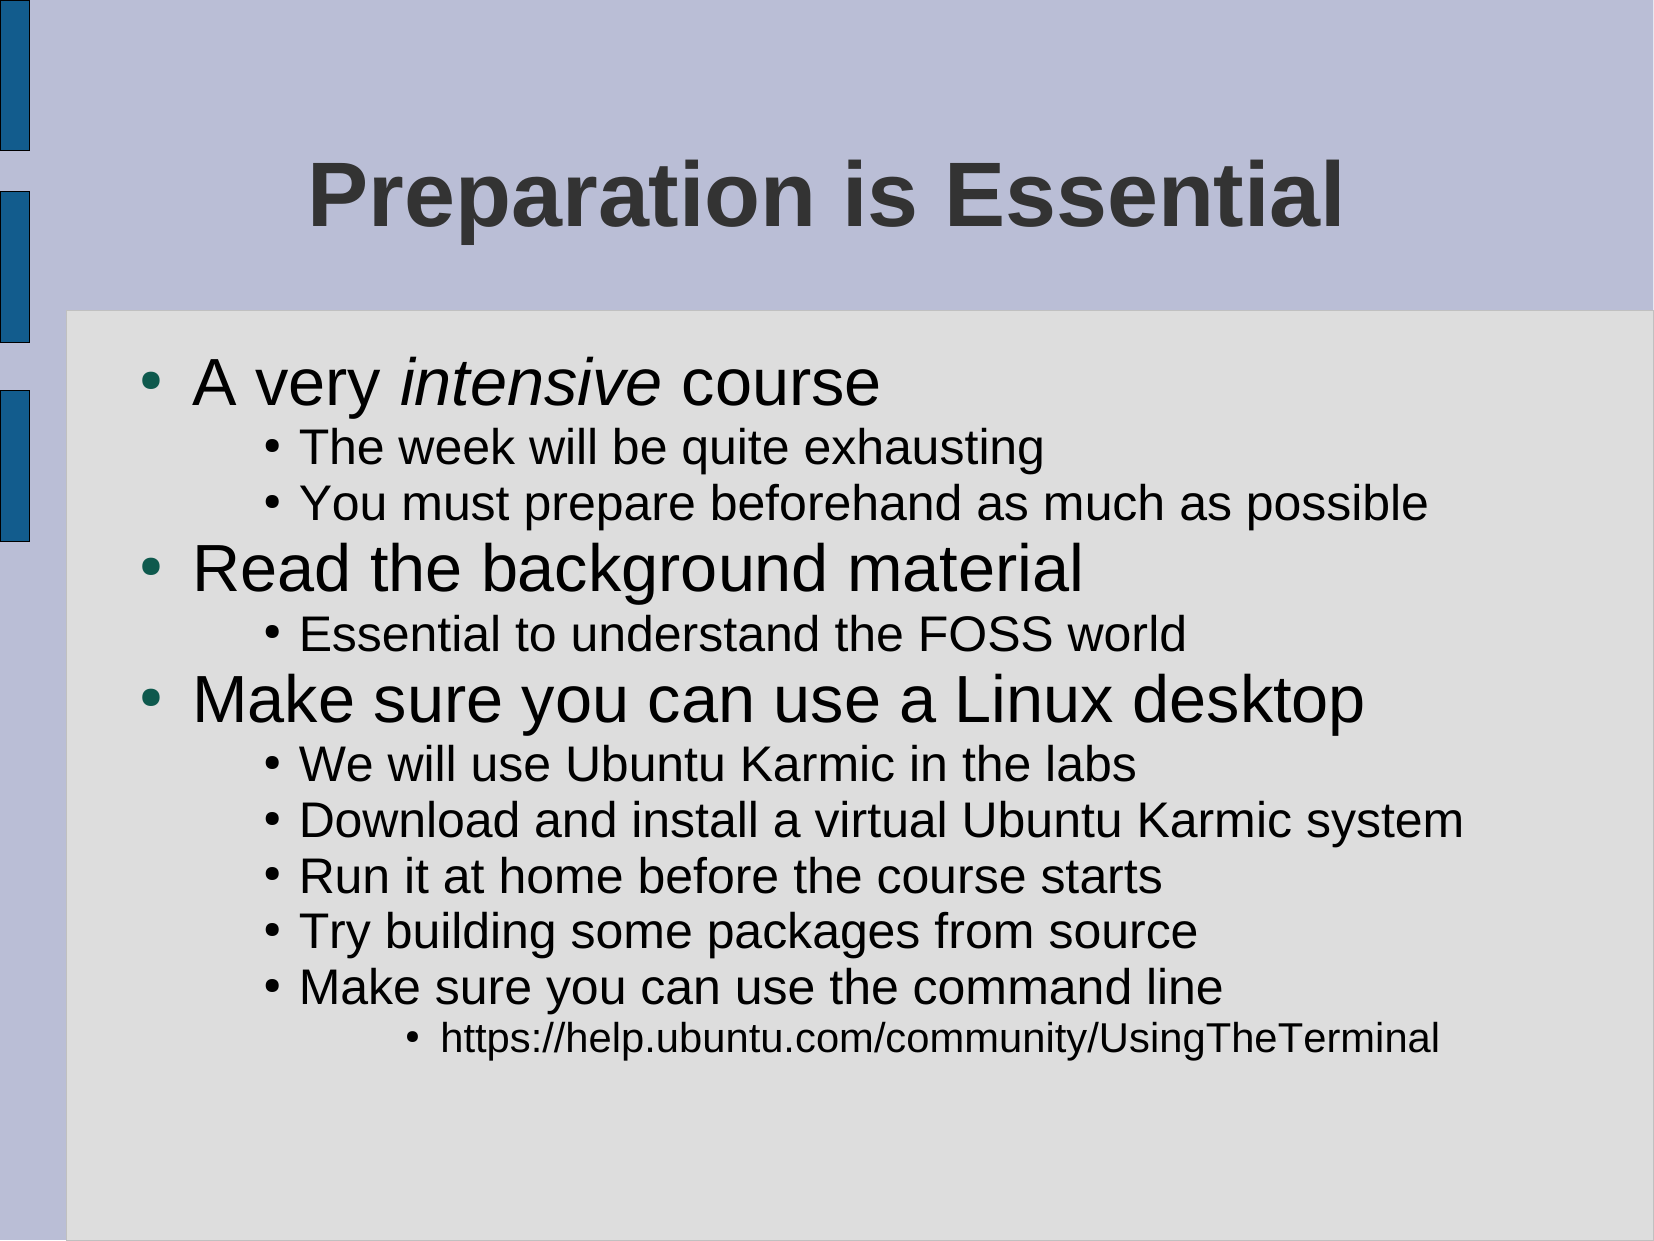

# Preparation is Essential
A very intensive course
The week will be quite exhausting
You must prepare beforehand as much as possible
Read the background material
Essential to understand the FOSS world
Make sure you can use a Linux desktop
We will use Ubuntu Karmic in the labs
Download and install a virtual Ubuntu Karmic system
Run it at home before the course starts
Try building some packages from source
Make sure you can use the command line
https://help.ubuntu.com/community/UsingTheTerminal